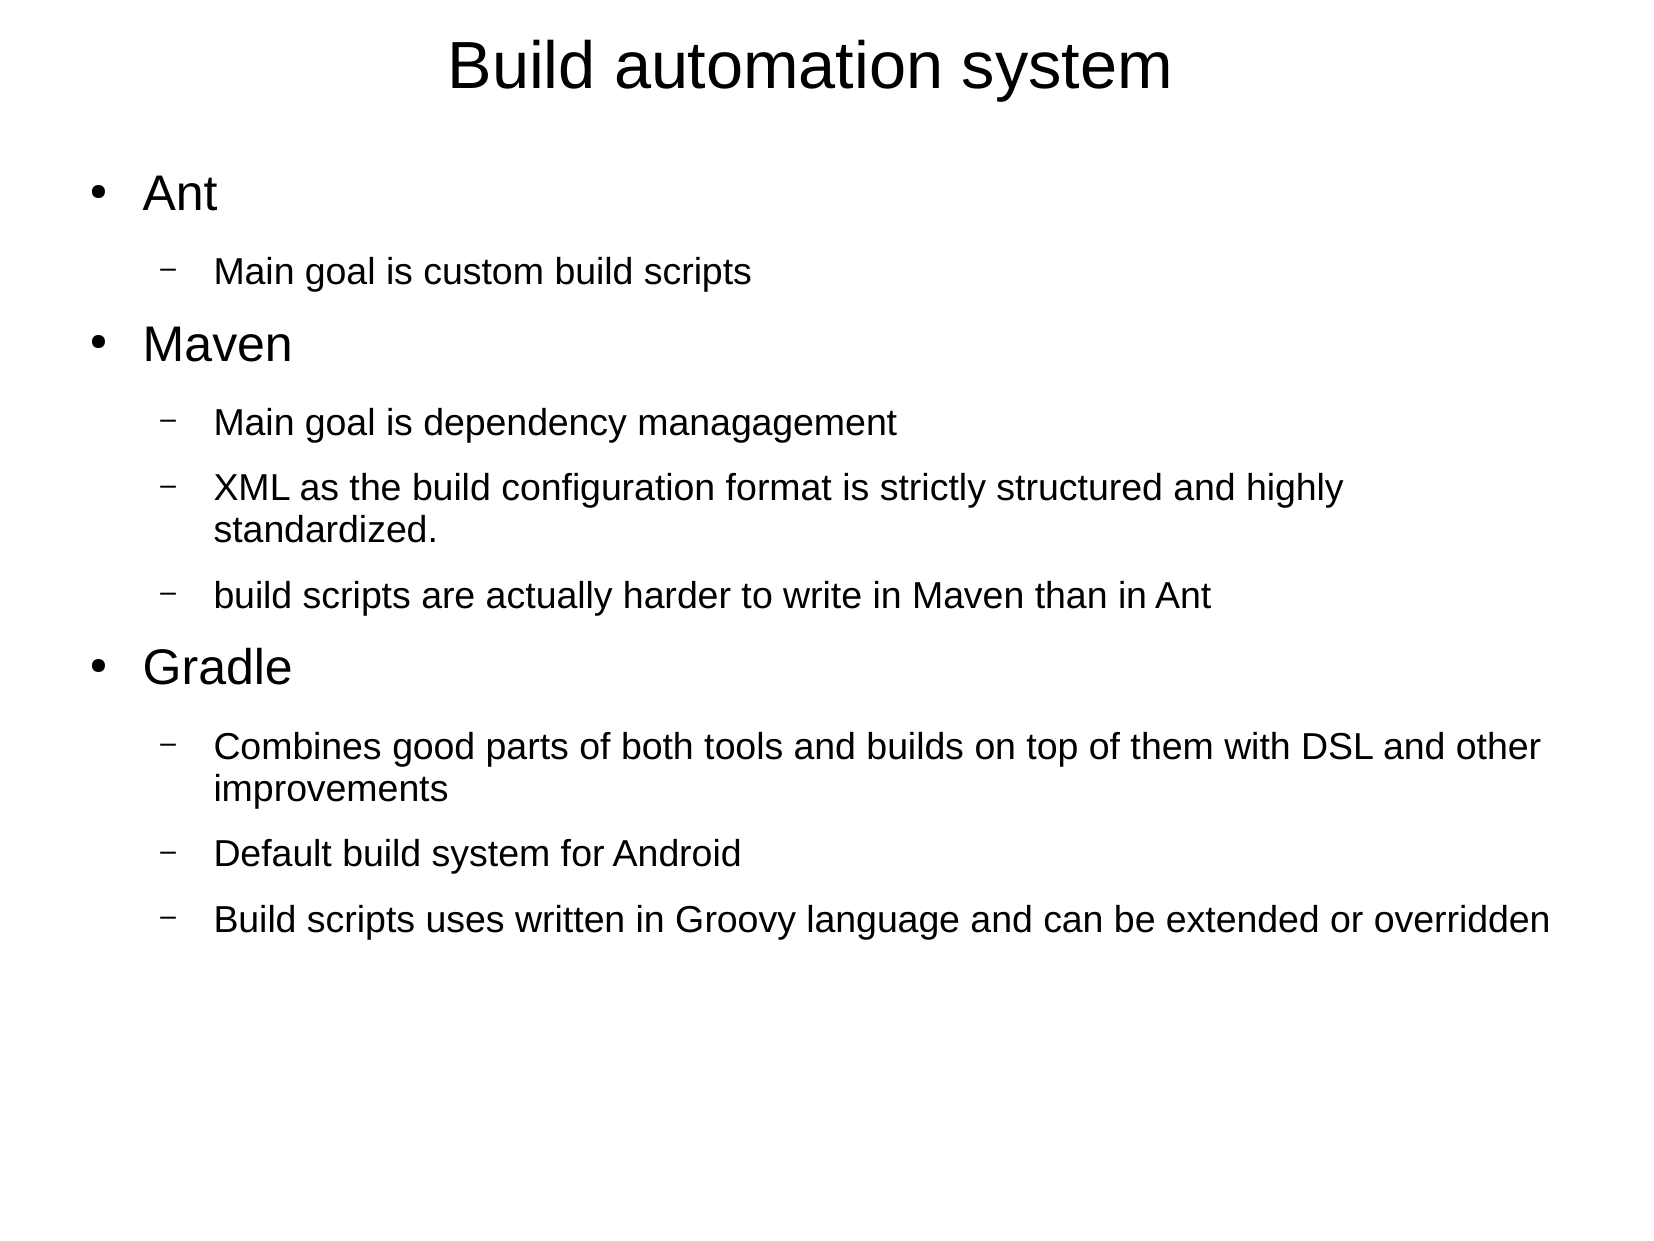

# Build automation system
Ant
Main goal is custom build scripts
Maven
Main goal is dependency managagement
XML as the build configuration format is strictly structured and highly standardized.
build scripts are actually harder to write in Maven than in Ant
Gradle
Combines good parts of both tools and builds on top of them with DSL and other improvements
Default build system for Android
Build scripts uses written in Groovy language and can be extended or overridden